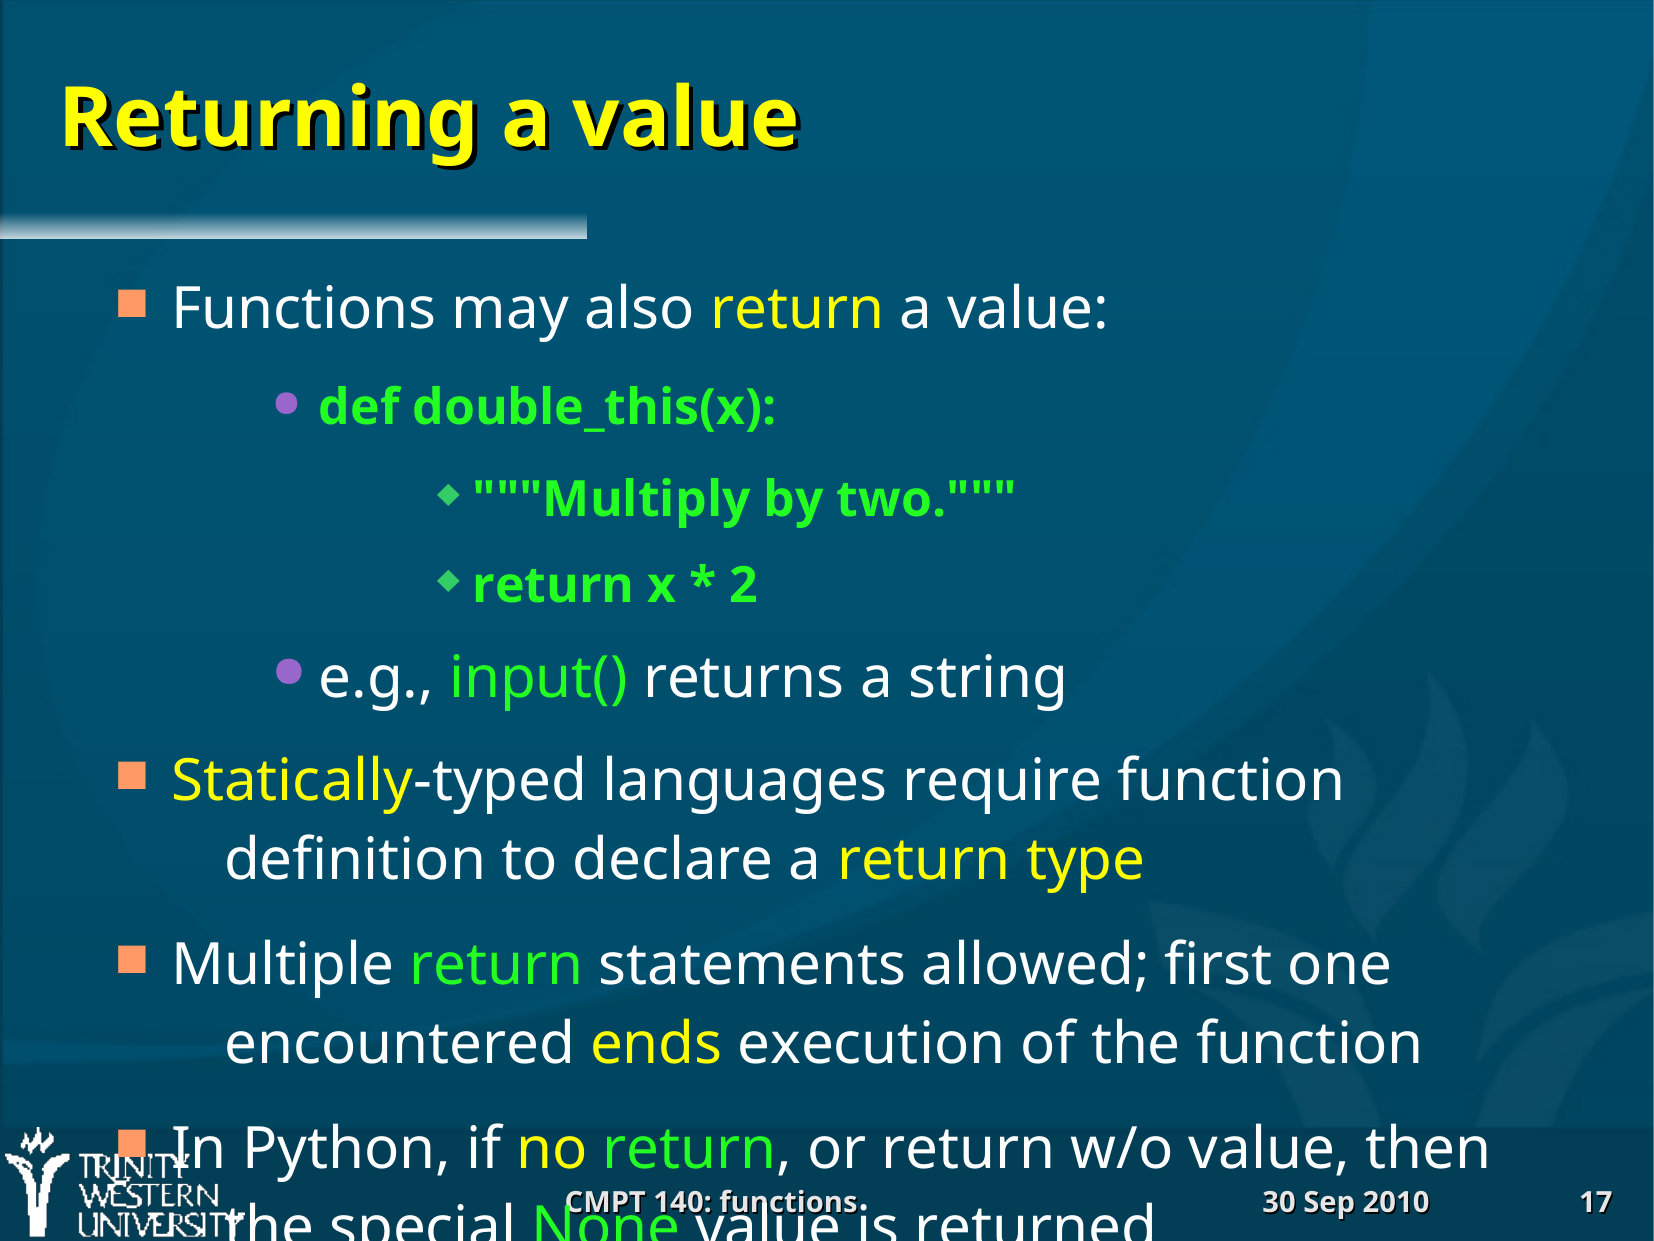

# Returning a value
Functions may also return a value:
def double_this(x):
"""Multiply by two."""
return x * 2
e.g., input() returns a string
Statically-typed languages require function definition to declare a return type
Multiple return statements allowed; first one encountered ends execution of the function
In Python, if no return, or return w/o value, then the special None value is returned
CMPT 140: functions
30 Sep 2010
17